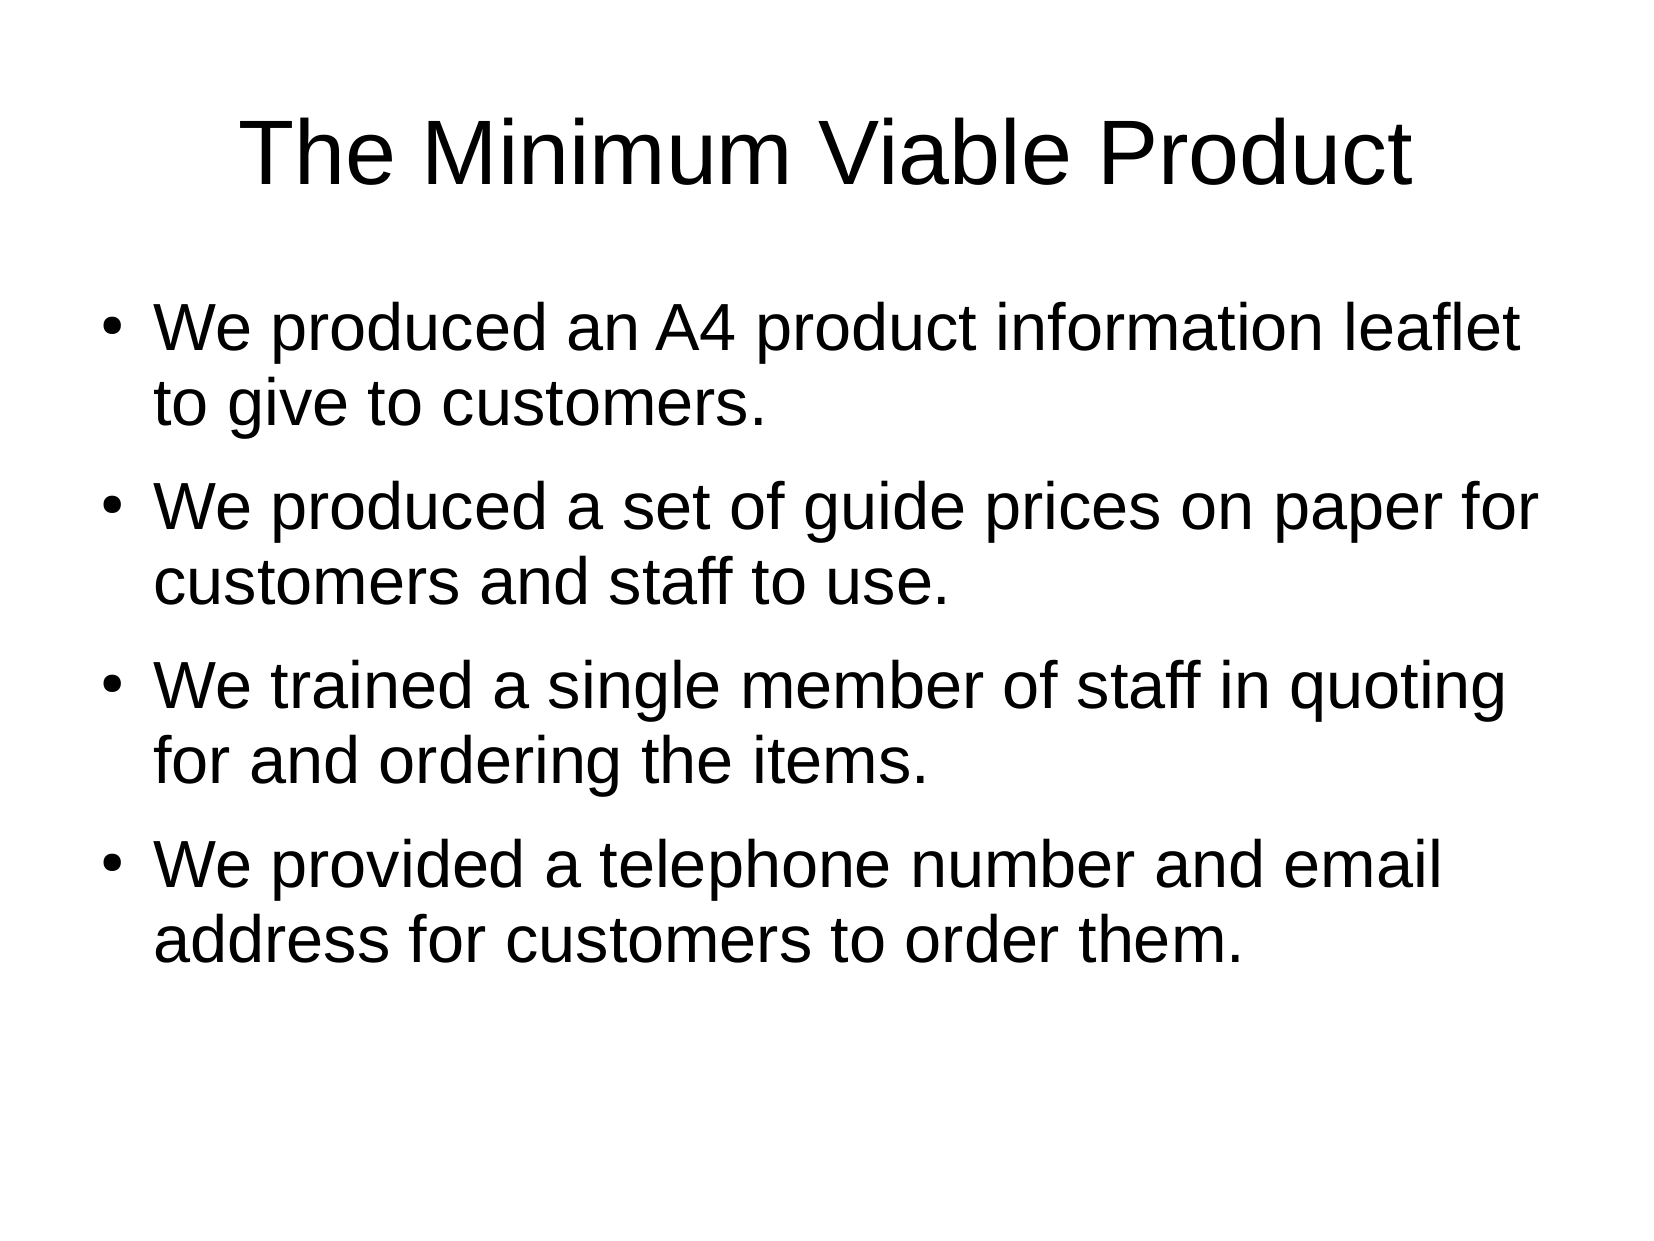

# The Minimum Viable Product
We produced an A4 product information leaflet to give to customers.
We produced a set of guide prices on paper for customers and staff to use.
We trained a single member of staff in quoting for and ordering the items.
We provided a telephone number and email address for customers to order them.